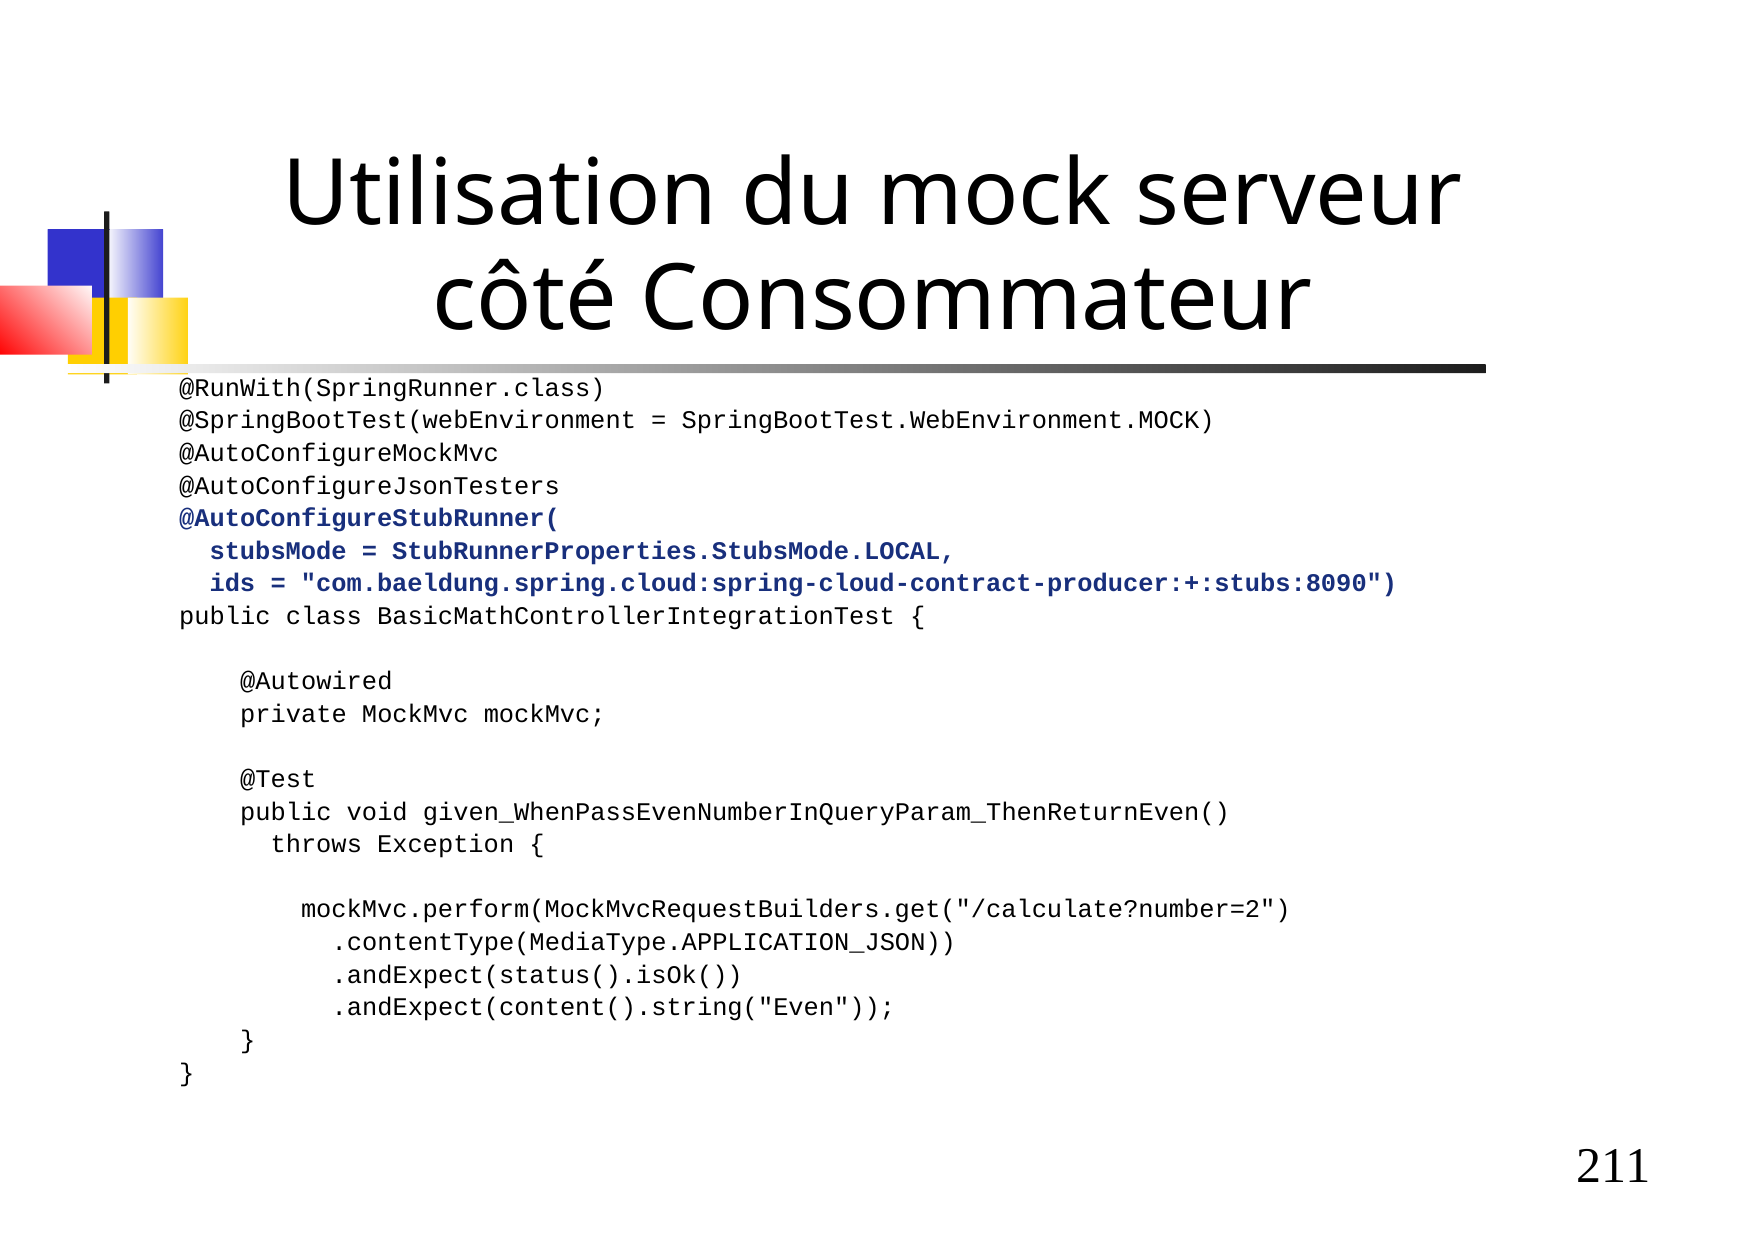

# Utilisation du mock serveur côté Consommateur
@RunWith(SpringRunner.class)
@SpringBootTest(webEnvironment = SpringBootTest.WebEnvironment.MOCK)
@AutoConfigureMockMvc
@AutoConfigureJsonTesters
@AutoConfigureStubRunner(
 stubsMode = StubRunnerProperties.StubsMode.LOCAL,
 ids = "com.baeldung.spring.cloud:spring-cloud-contract-producer:+:stubs:8090")
public class BasicMathControllerIntegrationTest {
 @Autowired
 private MockMvc mockMvc;
 @Test
 public void given_WhenPassEvenNumberInQueryParam_ThenReturnEven()
 throws Exception {
 mockMvc.perform(MockMvcRequestBuilders.get("/calculate?number=2")
 .contentType(MediaType.APPLICATION_JSON))
 .andExpect(status().isOk())
 .andExpect(content().string("Even"));
 }
}